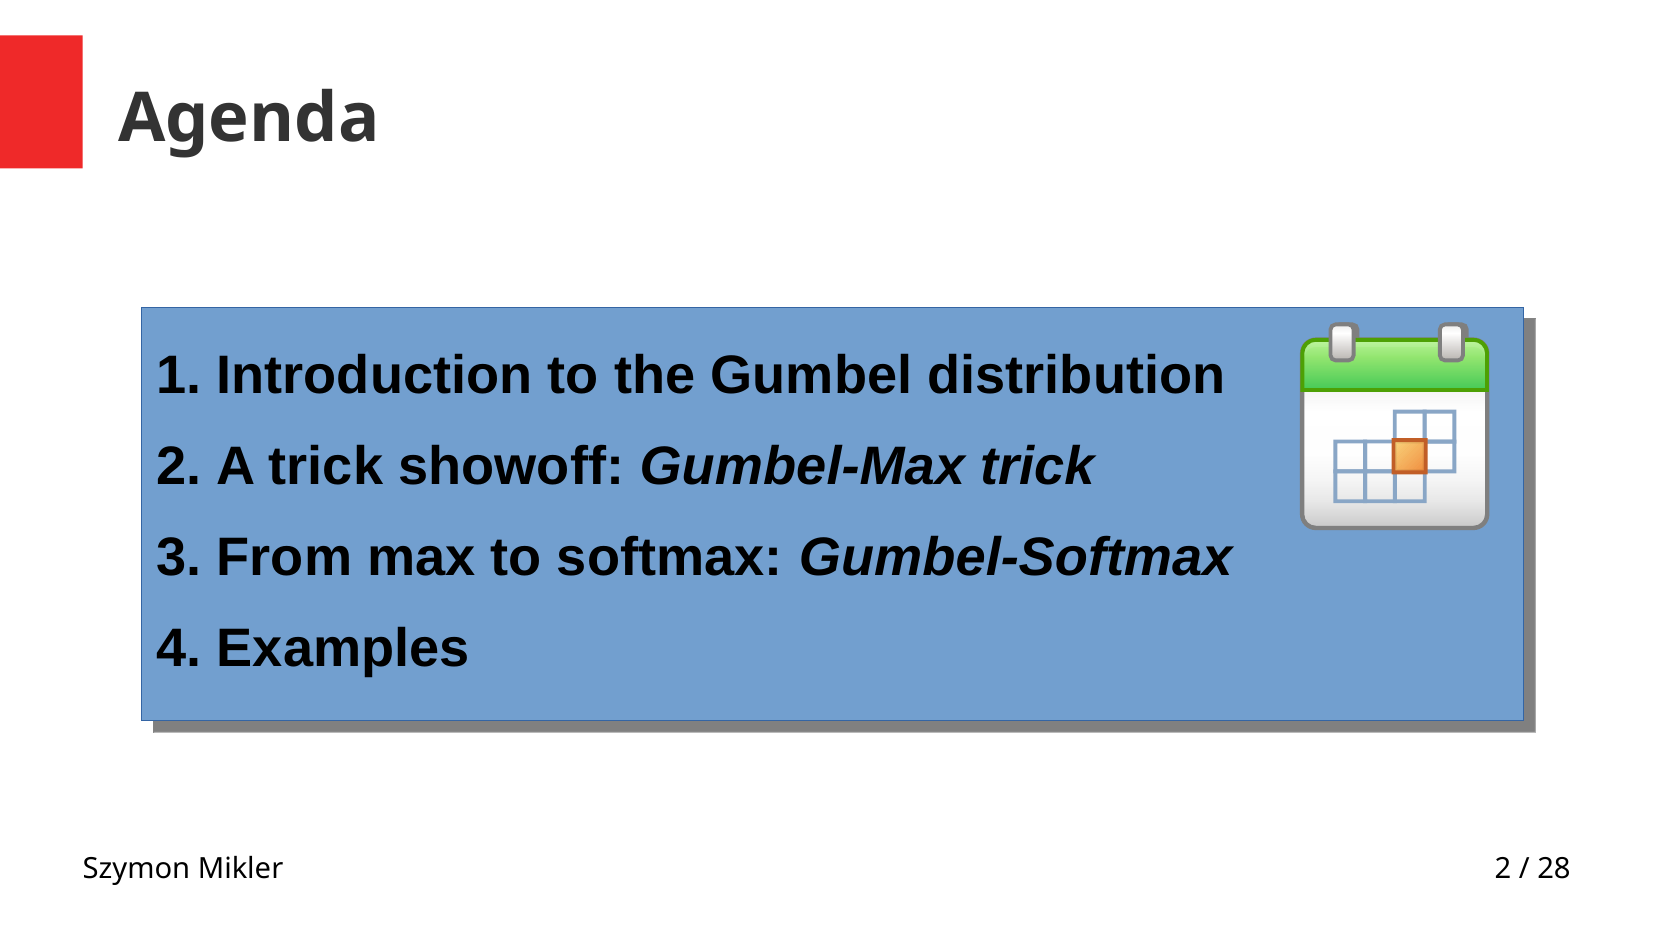

# Agenda
 Introduction to the Gumbel distribution
 A trick showoff: Gumbel-Max trick
 From max to softmax: Gumbel-Softmax
 Examples
Szymon Mikler
2